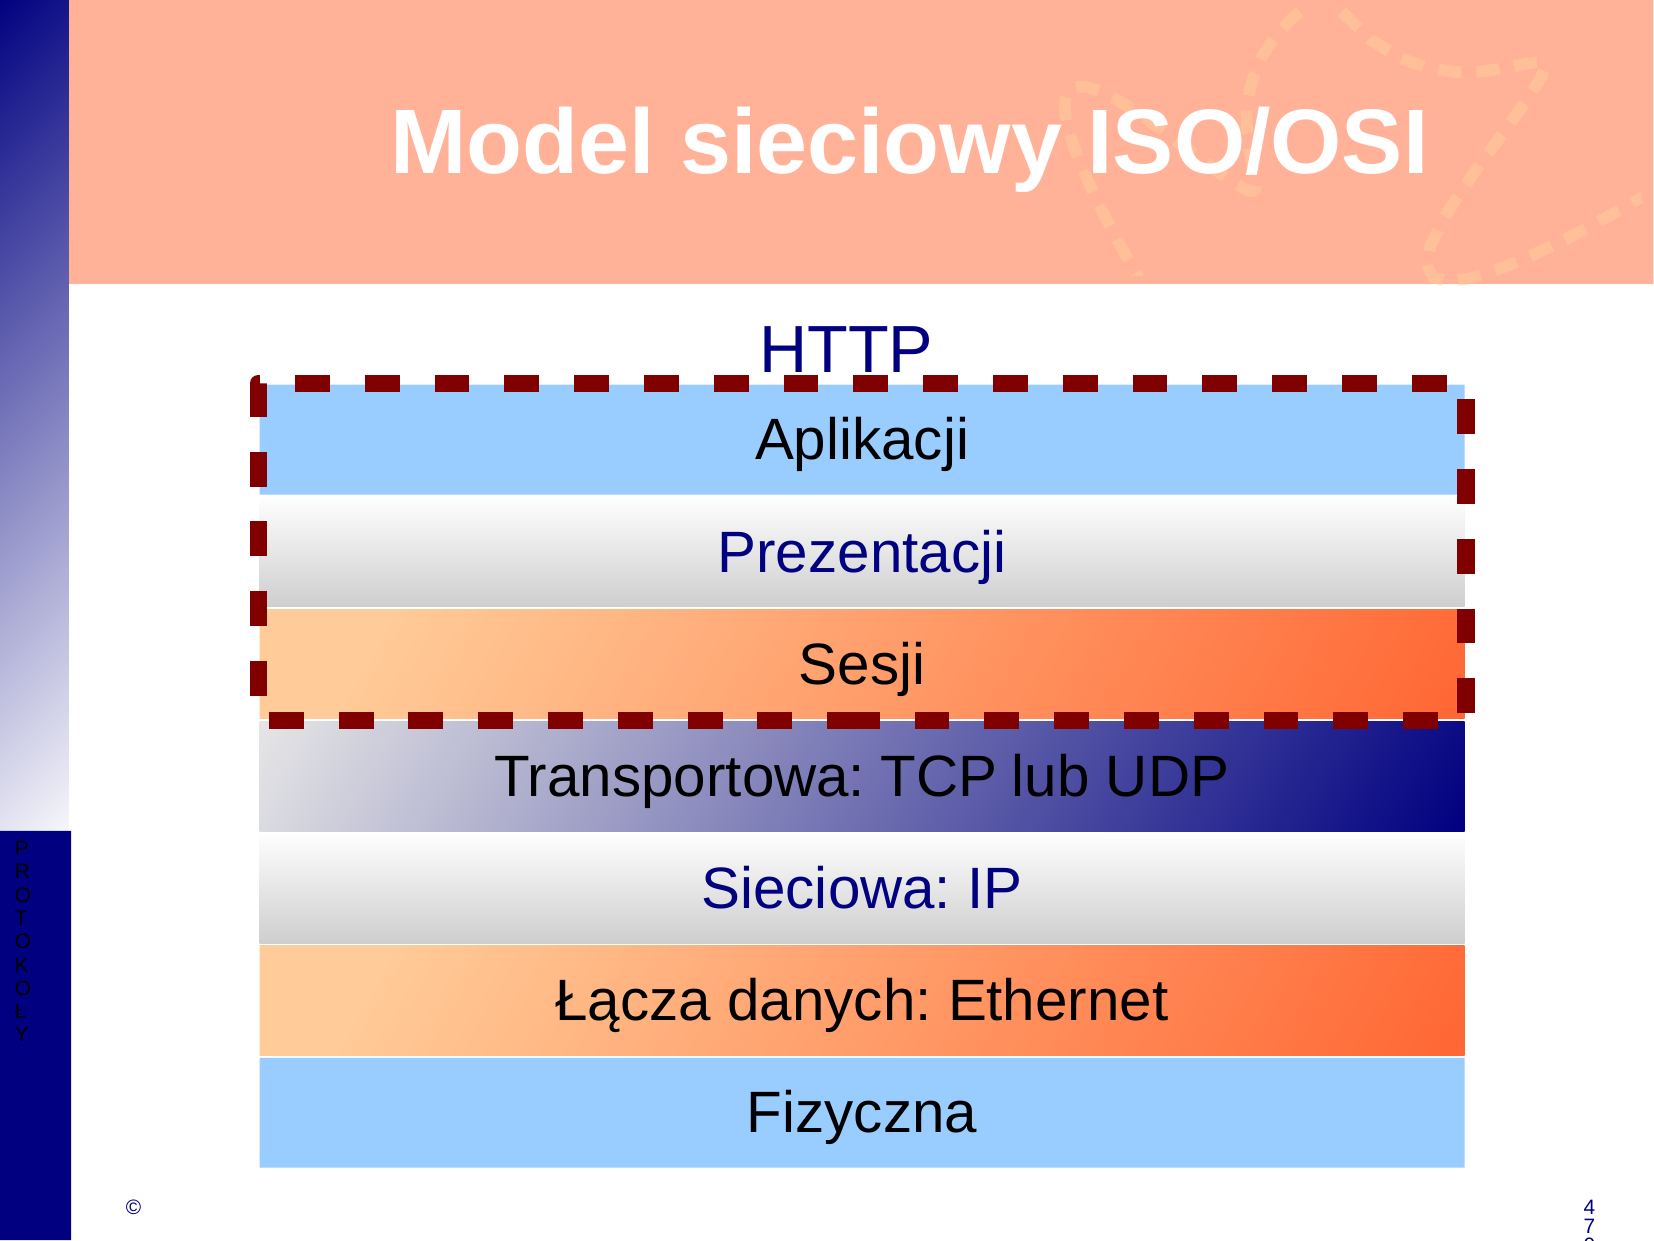

# Model sieciowy ISO/OSI
HTTP
Aplikacji
Prezentacji
Sesji
Transportowa: TCP lub UDP
P
R
O
T
O
K
O
Ł
Y
Sieciowa: IP
Łącza danych: Ethernet
Fizyczna